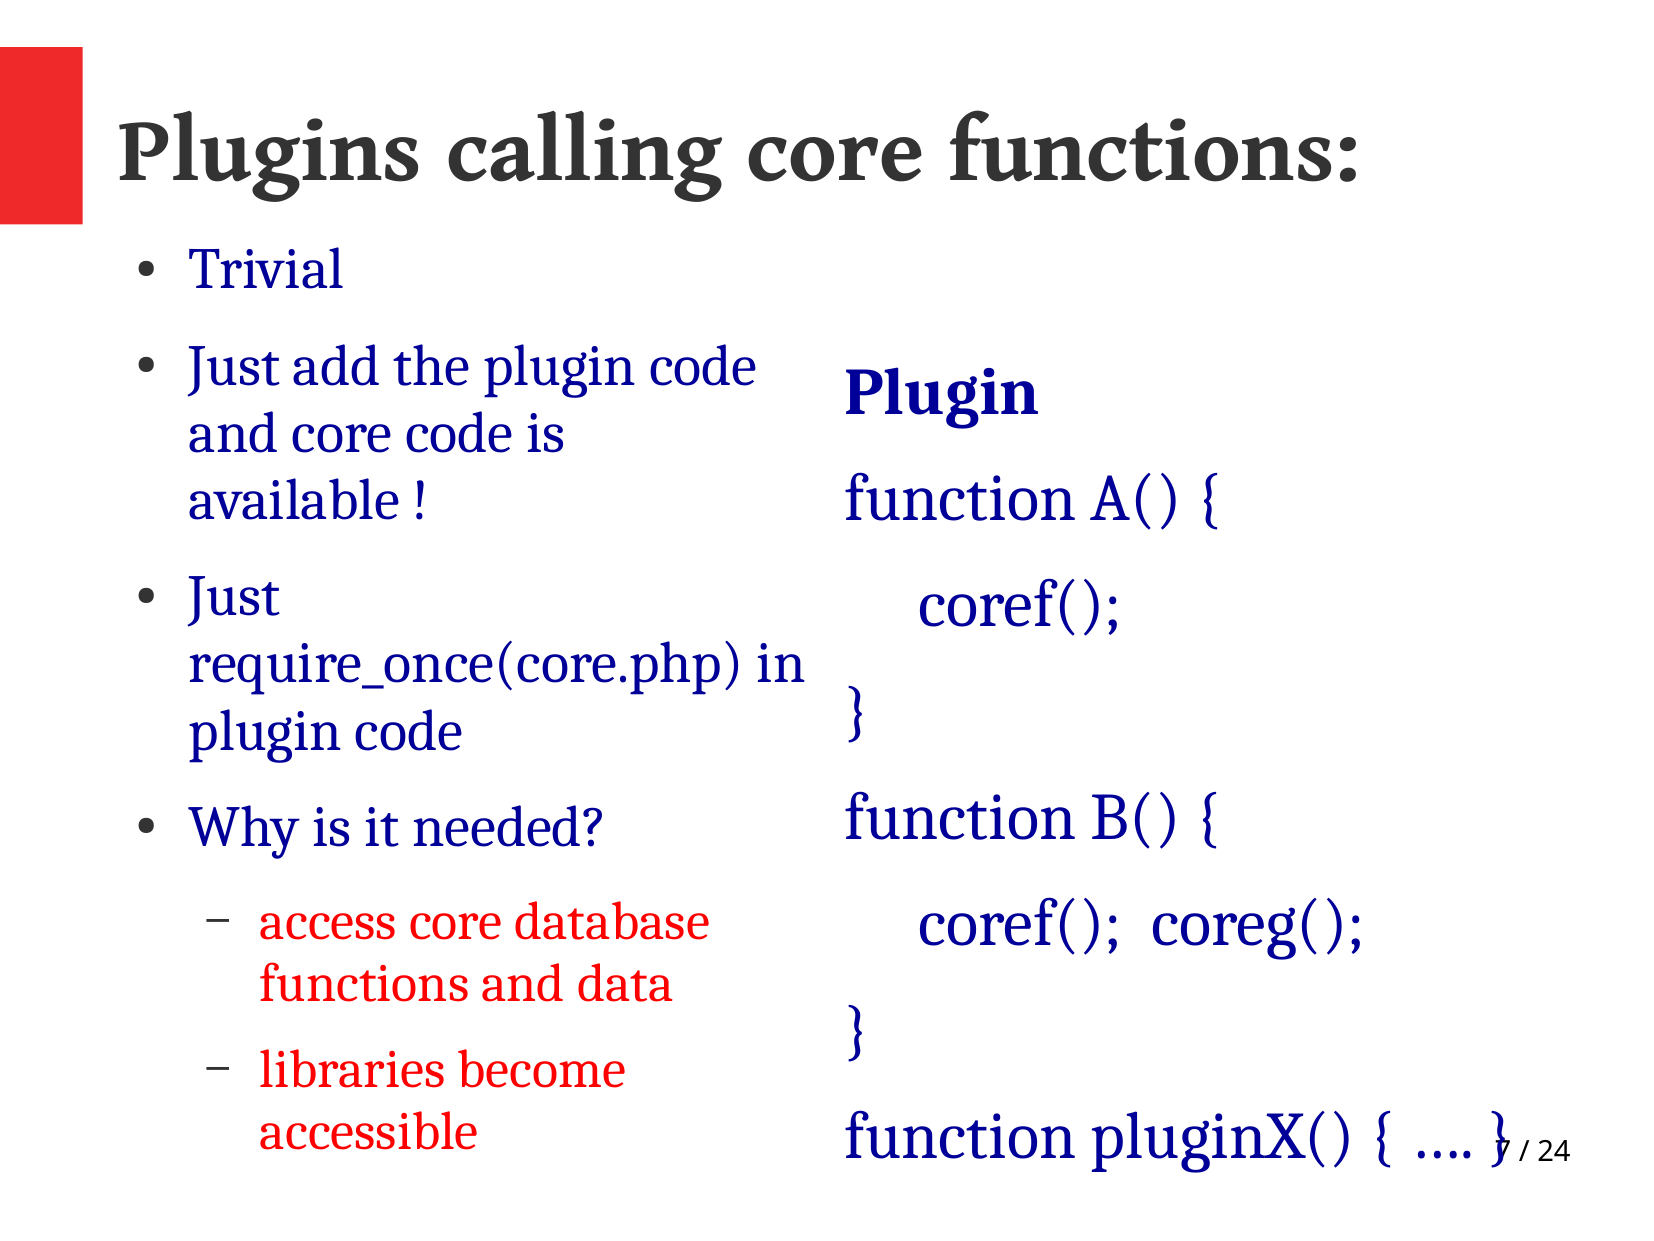

# Plugins calling core functions:
Trivial
Just add the plugin code and core code is available !
Just require_once(core.php) in plugin code
Why is it needed?
access core database functions and data
libraries become accessible
Plugin
function A() {
 coref();
}
function B() {
 coref(); coreg();
}
function pluginX() { …. }
7